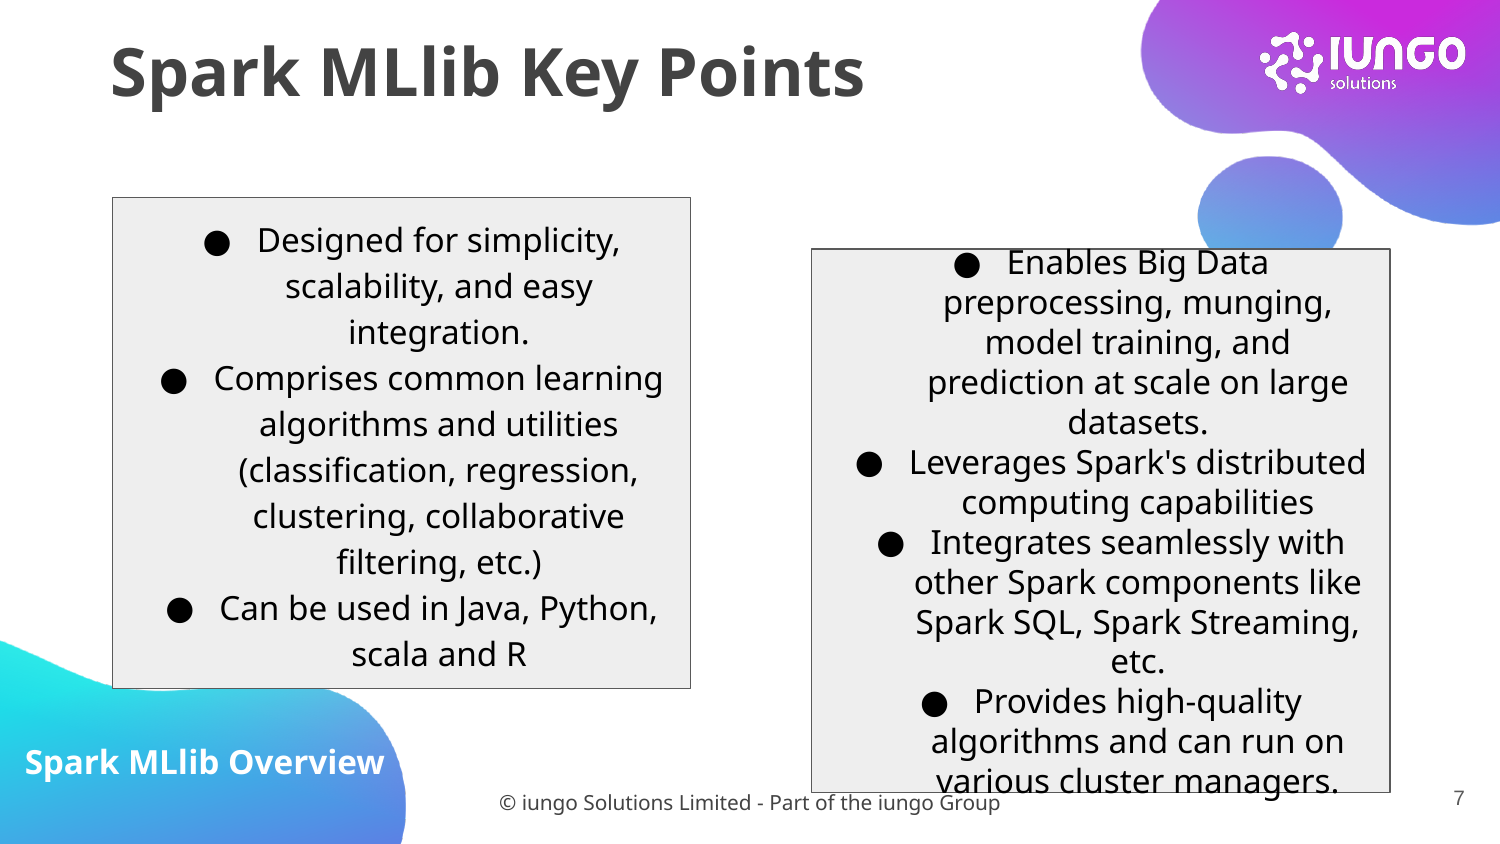

# Spark MLlib Key Points
Designed for simplicity, scalability, and easy integration.
Comprises common learning algorithms and utilities (classification, regression, clustering, collaborative filtering, etc.)
Can be used in Java, Python, scala and R
Enables Big Data preprocessing, munging, model training, and prediction at scale on large datasets.
Leverages Spark's distributed computing capabilities
Integrates seamlessly with other Spark components like Spark SQL, Spark Streaming, etc.
Provides high-quality algorithms and can run on various cluster managers.
Spark MLlib Overview